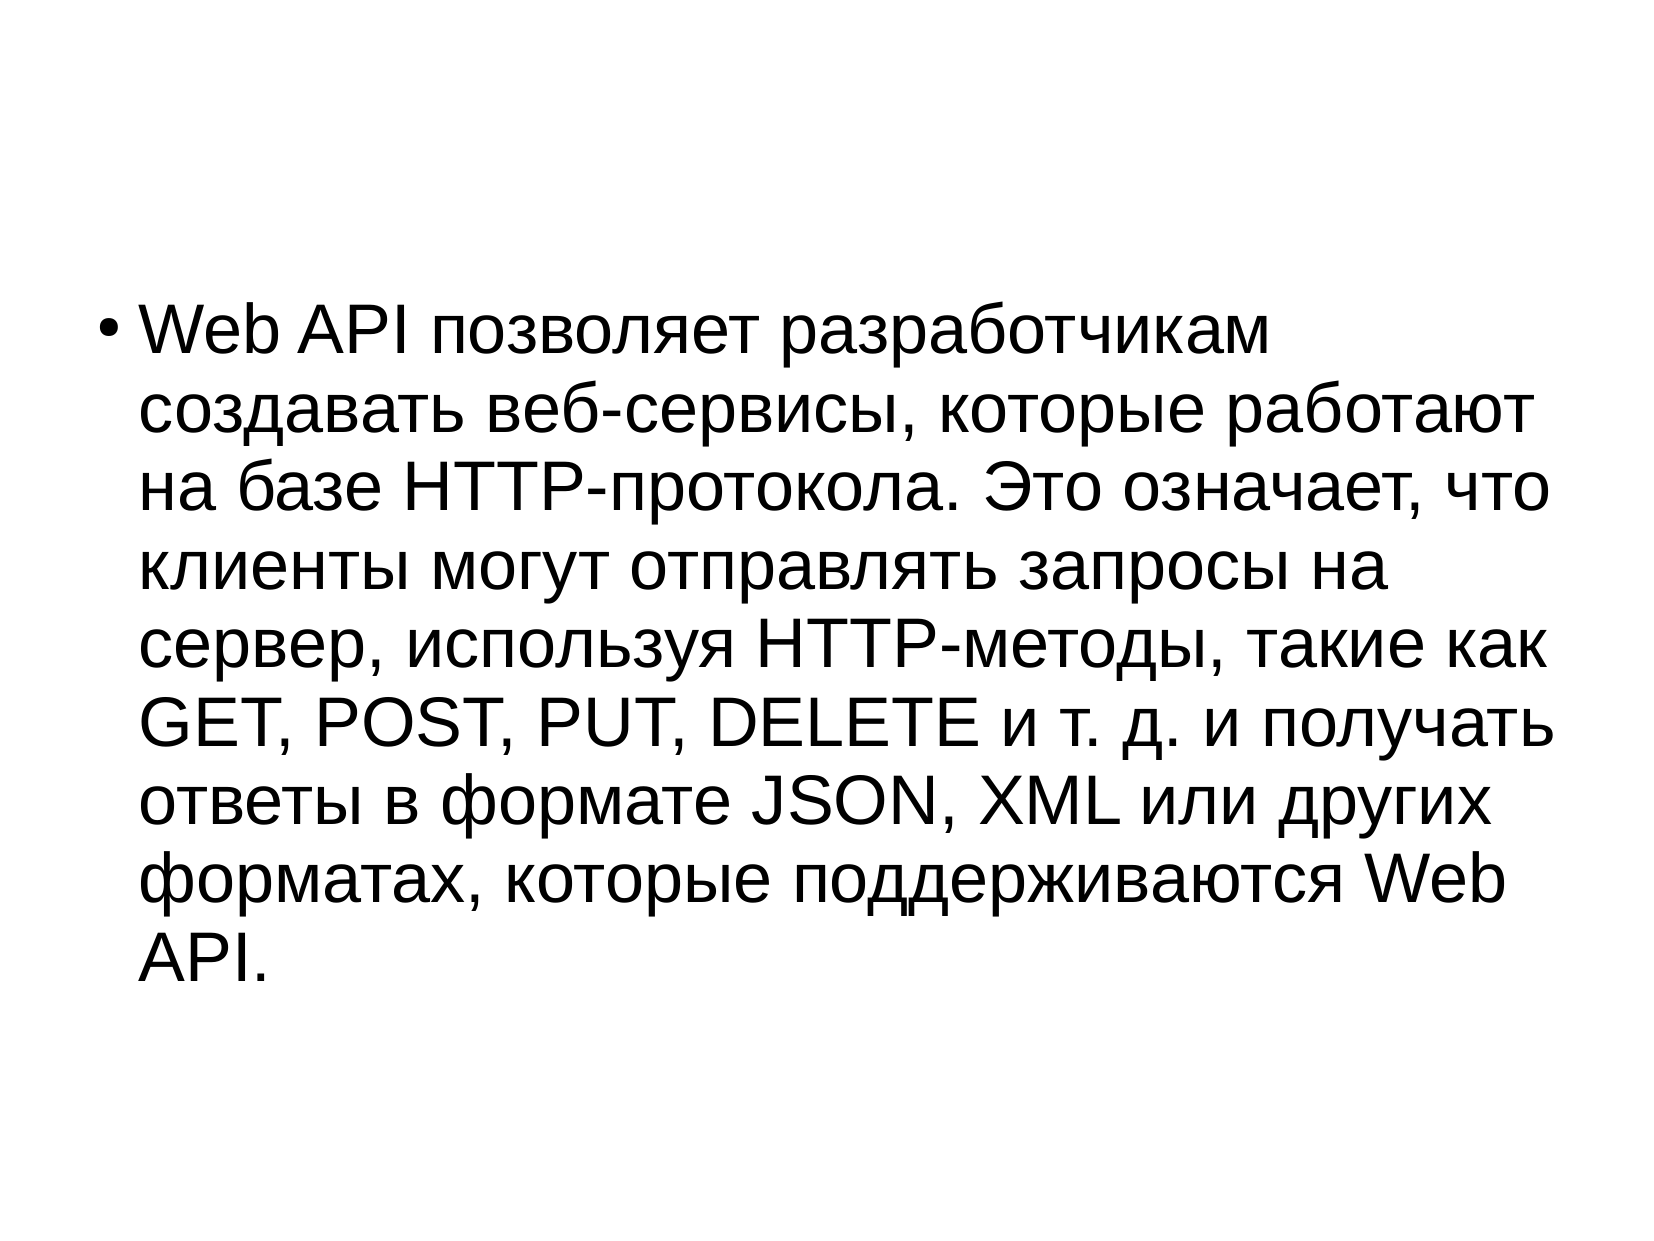

# Web API позволяет разработчикам создавать веб-сервисы, которые работают на базе HTTP-протокола. Это означает, что клиенты могут отправлять запросы на сервер, используя HTTP-методы, такие как GET, POST, PUT, DELETE и т. д. и получать ответы в формате JSON, XML или других форматах, которые поддерживаются Web API.